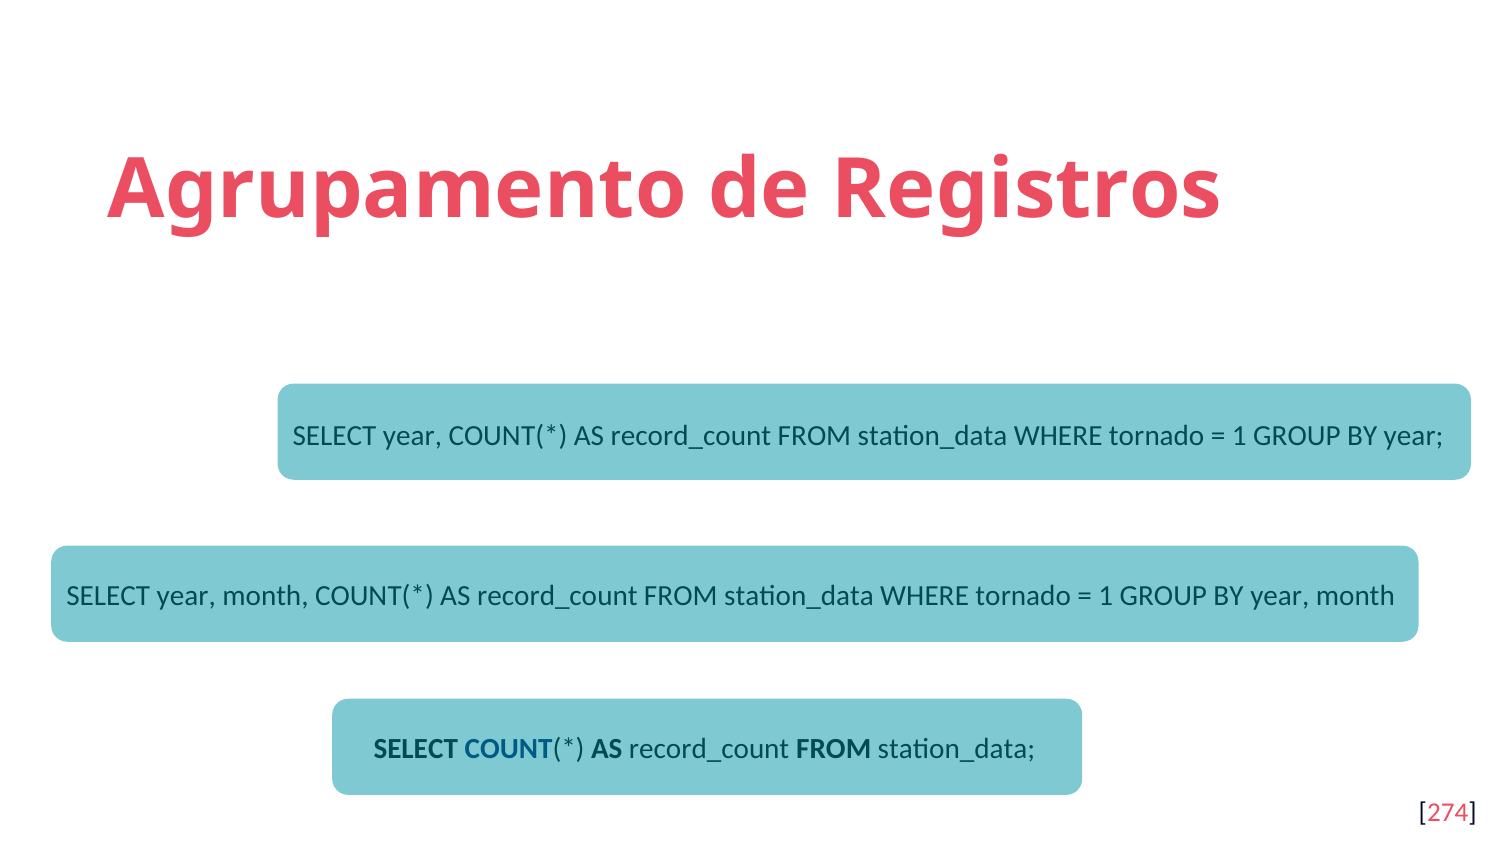

Agrupamento de Registros
SELECT year, COUNT(*) AS record_count FROM station_data WHERE tornado = 1 GROUP BY year;
SELECT year, month, COUNT(*) AS record_count FROM station_data WHERE tornado = 1 GROUP BY year, month
SELECT COUNT(*) AS record_count FROM station_data;